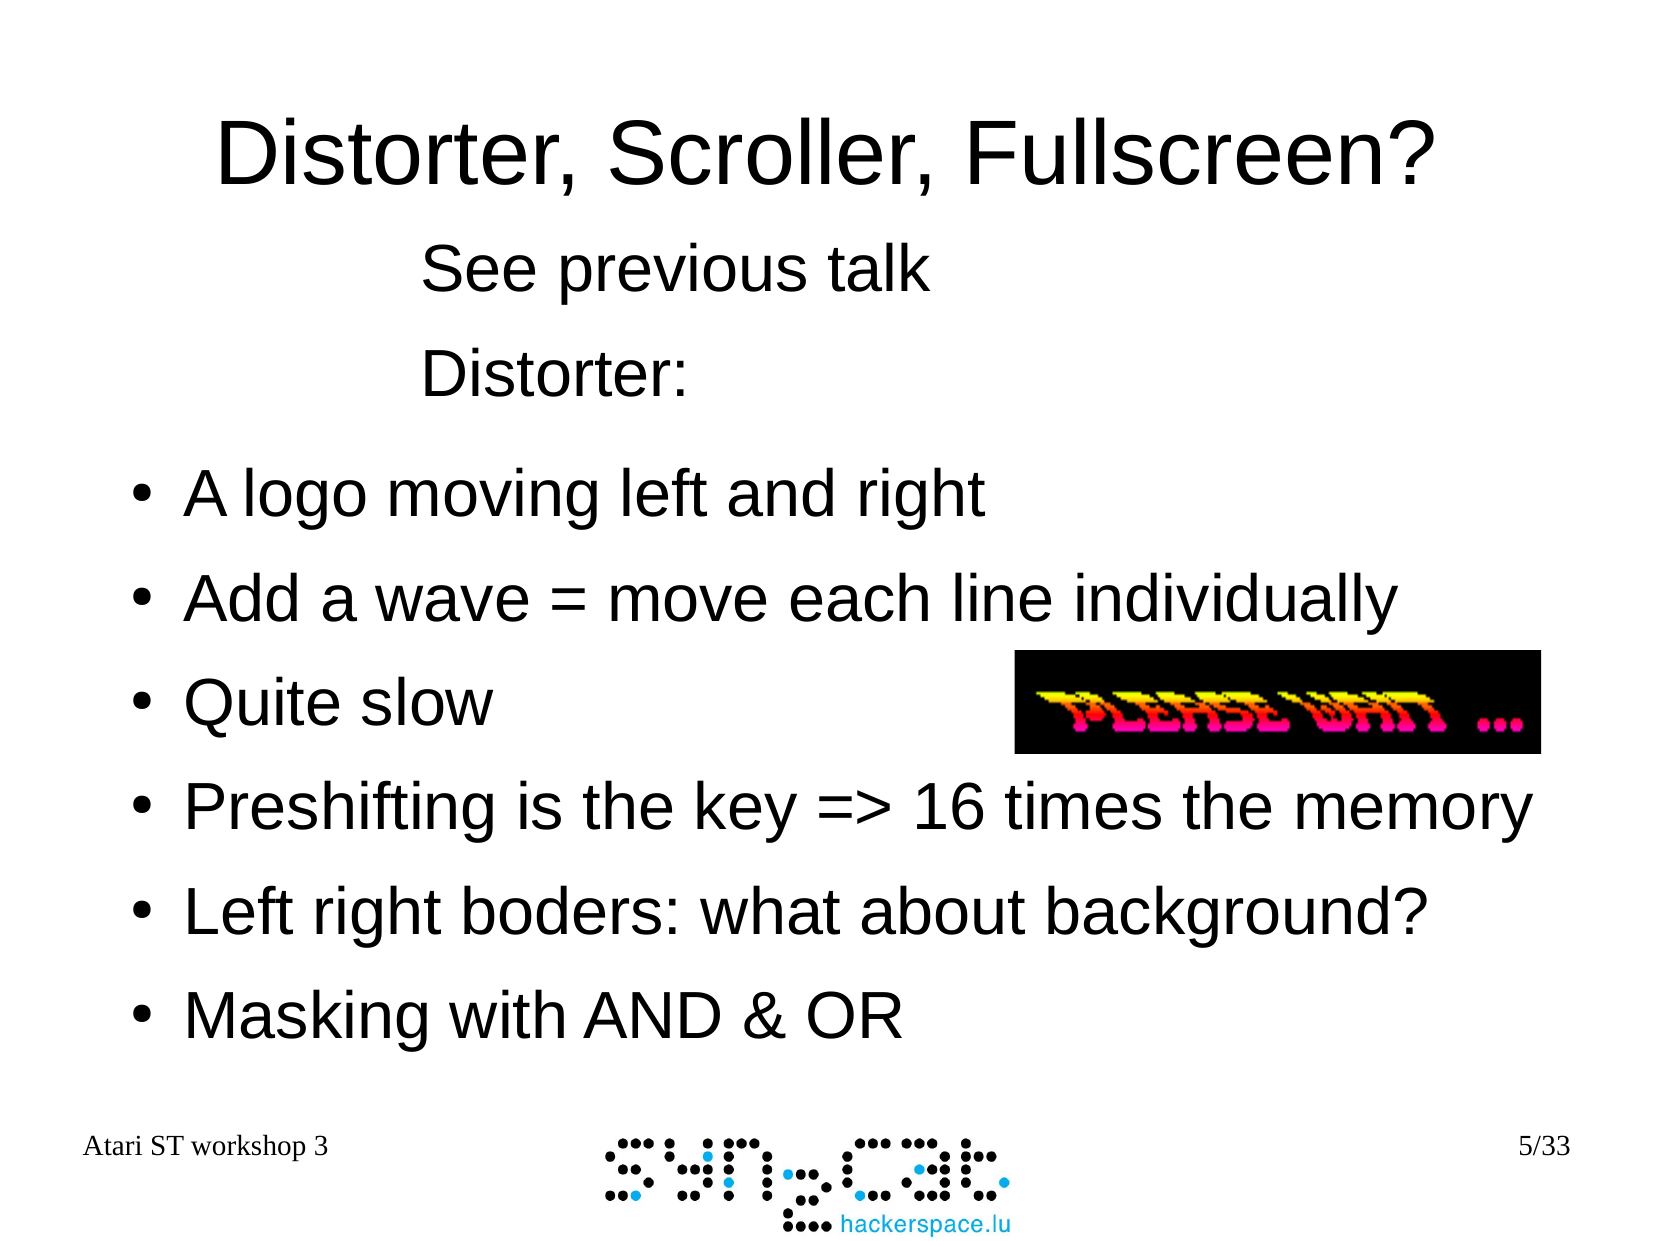

# Distorter, Scroller, Fullscreen?
See previous talk
Distorter:
A logo moving left and right
Add a wave = move each line individually
Quite slow
Preshifting is the key => 16 times the memory
Left right boders: what about background?
Masking with AND & OR
5